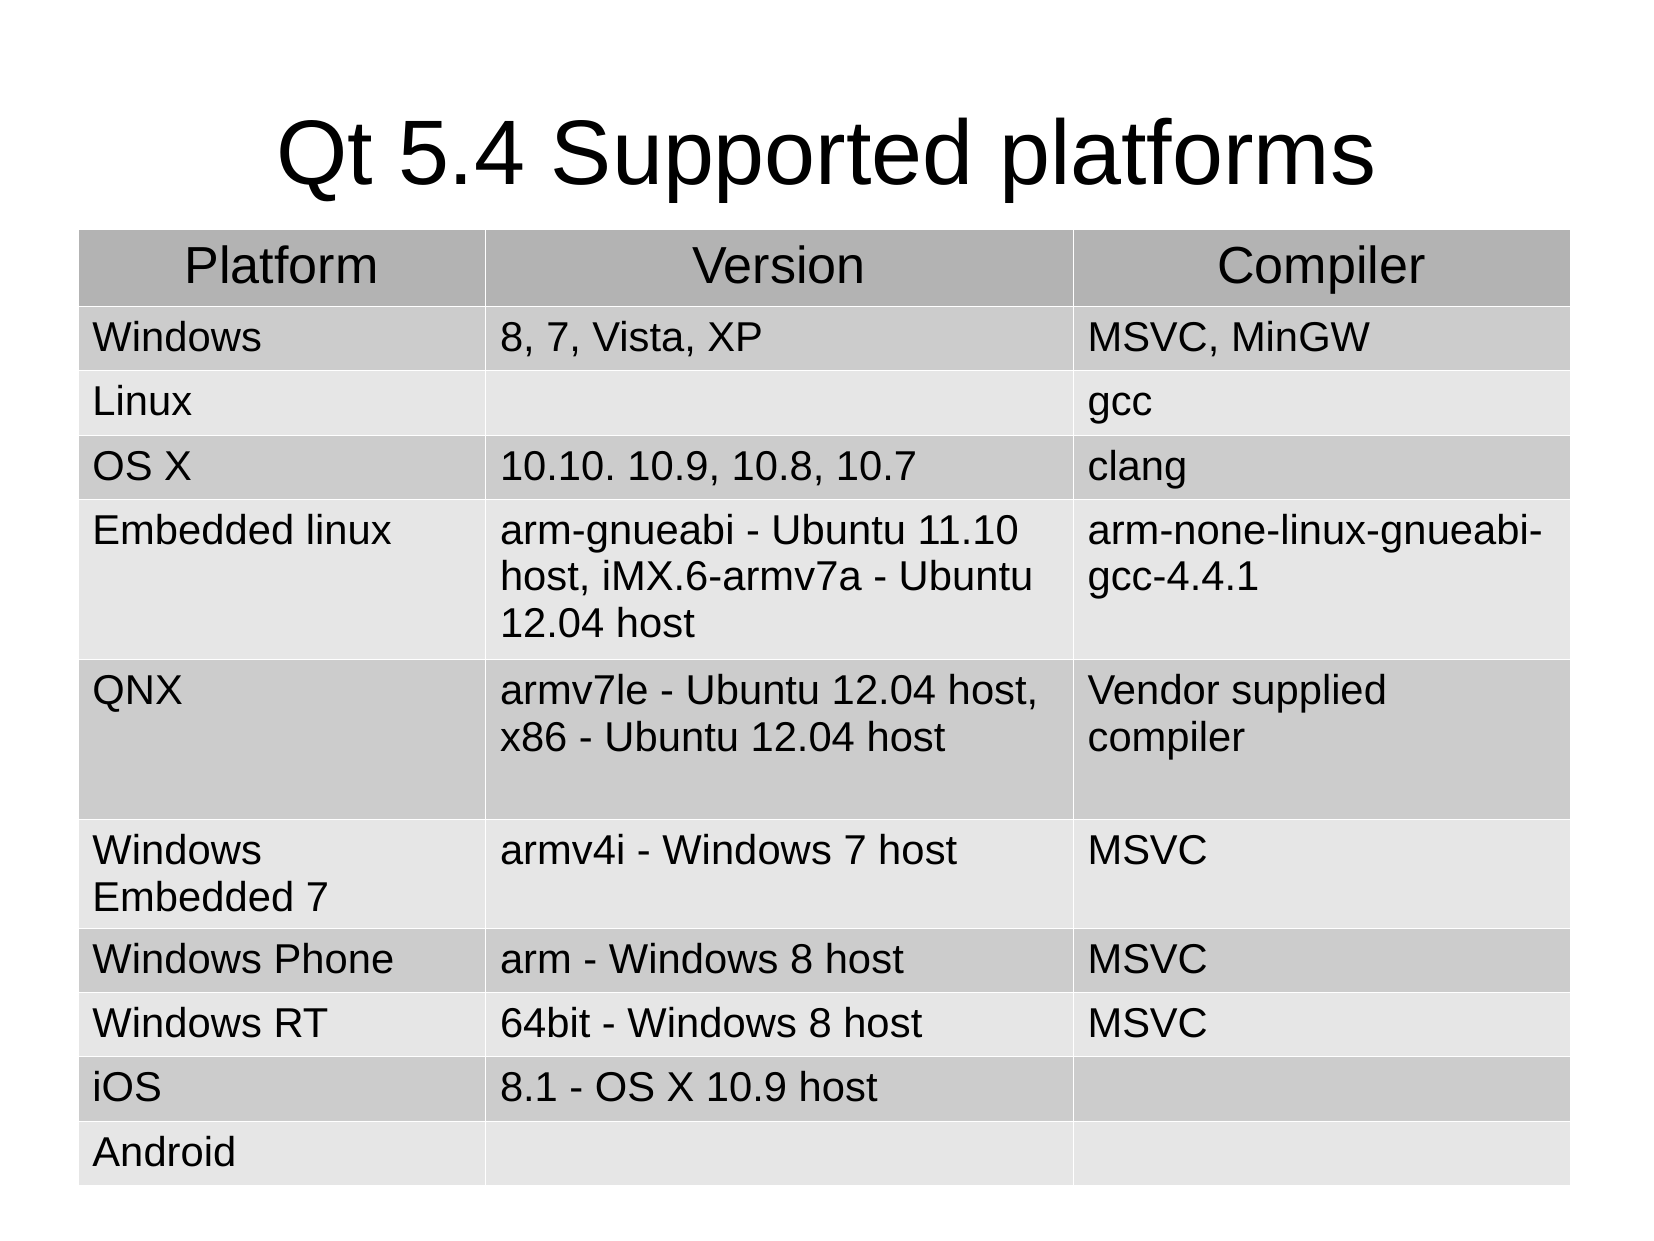

# Qt 5.4 Supported platforms
| Platform | Version | Compiler |
| --- | --- | --- |
| Windows | 8, 7, Vista, XP | MSVC, MinGW |
| Linux | | gcc |
| OS X | 10.10. 10.9, 10.8, 10.7 | clang |
| Embedded linux | arm-gnueabi - Ubuntu 11.10 host, iMX.6-armv7a - Ubuntu 12.04 host | arm-none-linux-gnueabi-gcc-4.4.1 |
| QNX | armv7le - Ubuntu 12.04 host, x86 - Ubuntu 12.04 host | Vendor supplied compiler |
| Windows Embedded 7 | armv4i - Windows 7 host | MSVC |
| Windows Phone | arm - Windows 8 host | MSVC |
| Windows RT | 64bit - Windows 8 host | MSVC |
| iOS | 8.1 - OS X 10.9 host | |
| Android | | |